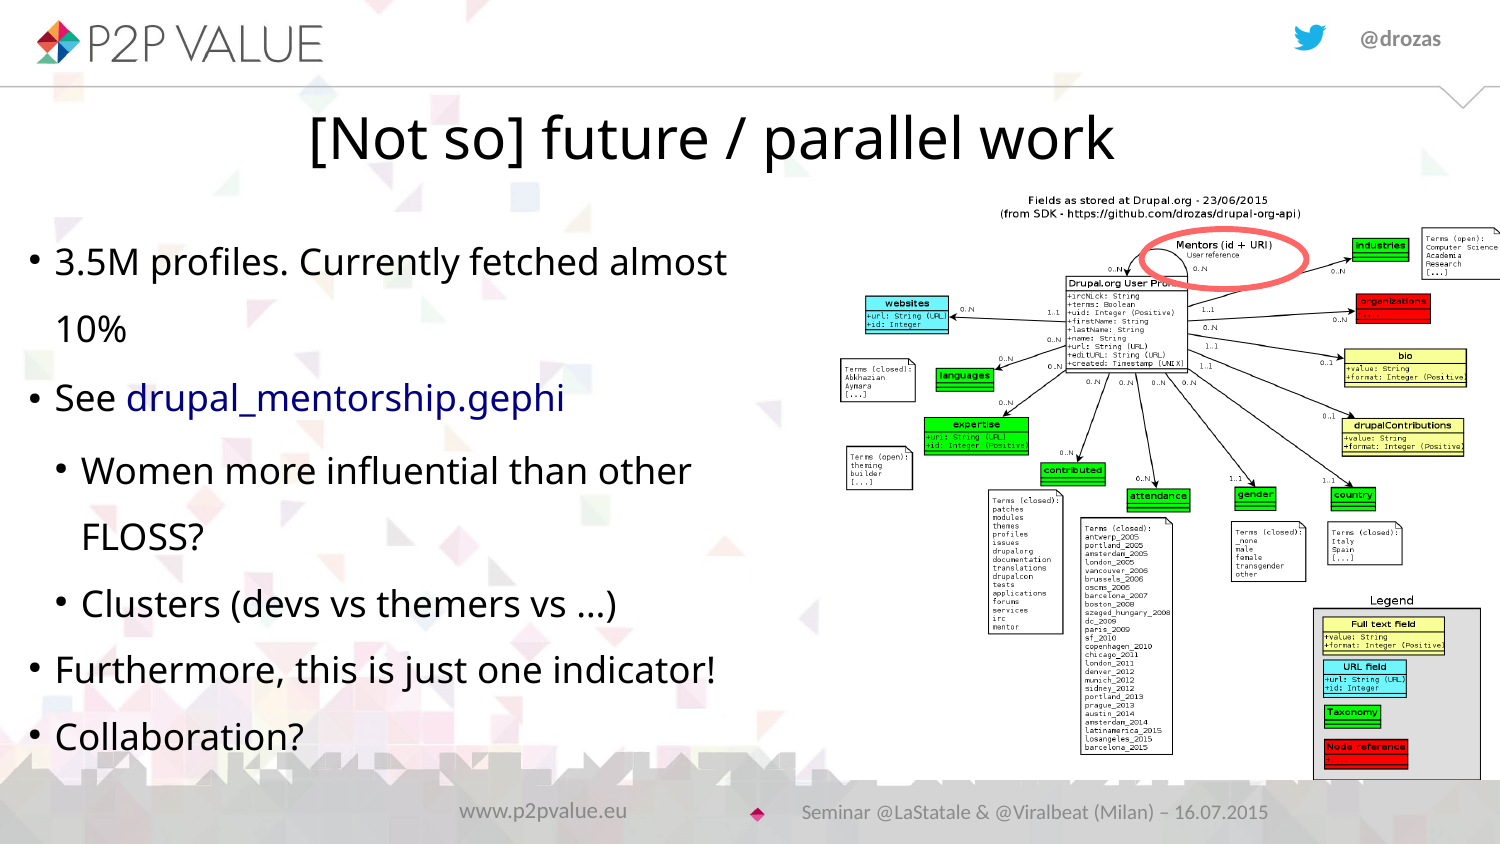

@drozas
# [Not so] future / parallel work
3.5M profiles. Currently fetched almost
10%
See drupal_mentorship.gephi
Women more influential than other
FLOSS?
Clusters (devs vs themers vs …)
Furthermore, this is just one indicator!
Collaboration?
Seminar @LaStatale & @Viralbeat (Milan) – 16.07.2015
www.p2pvalue.eu